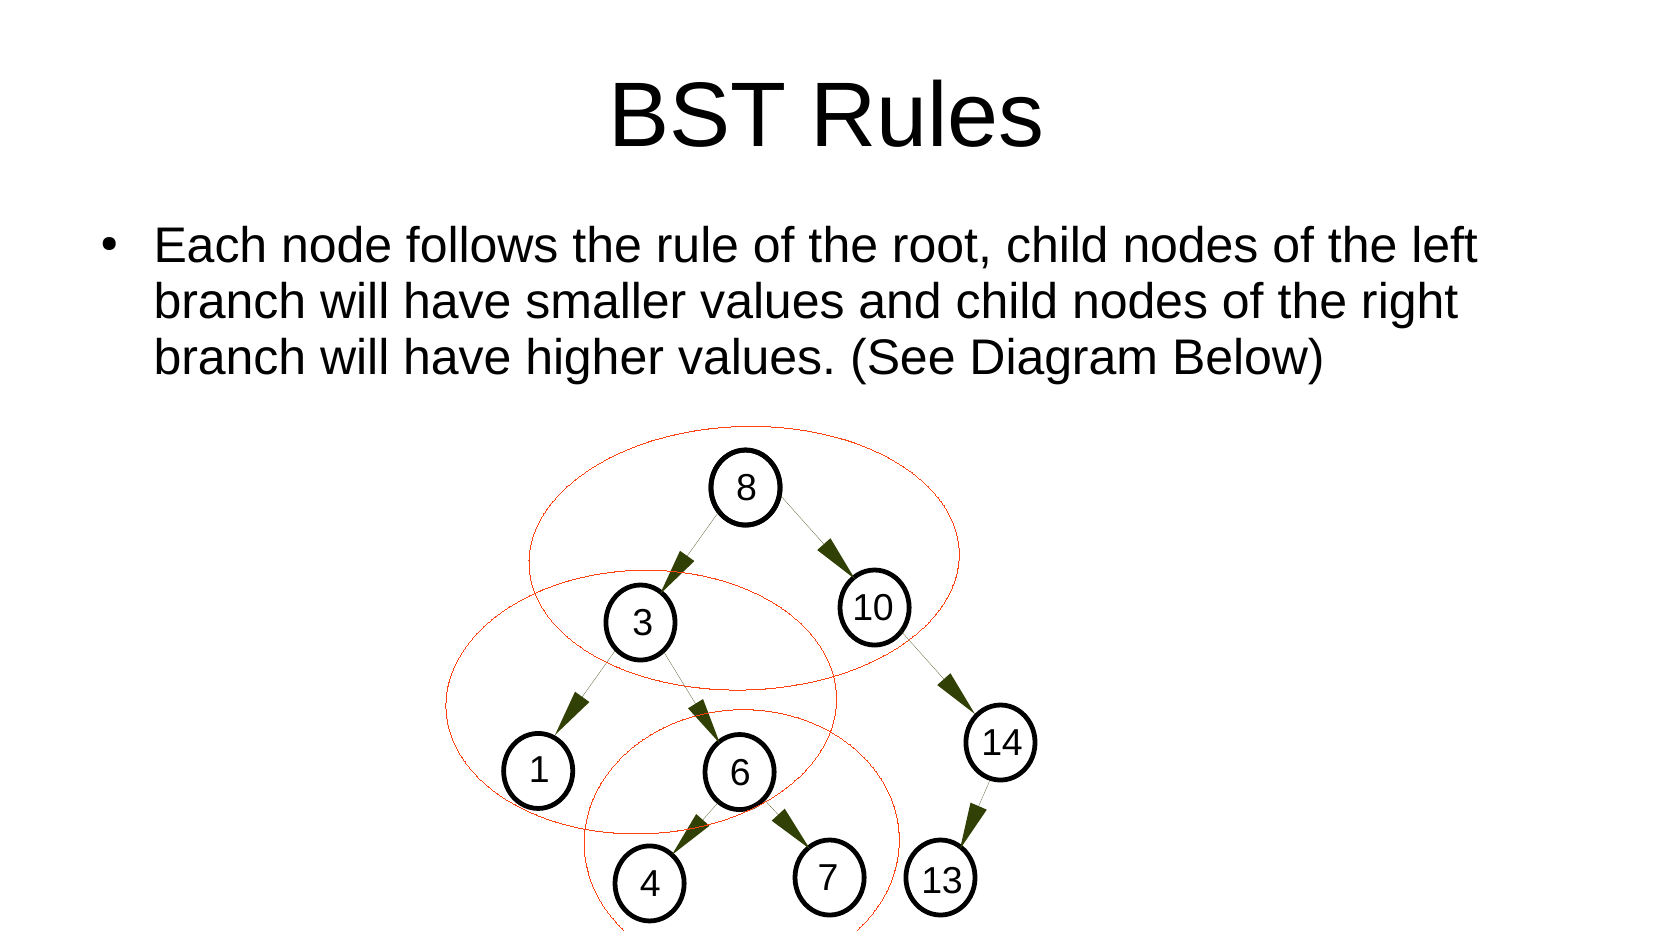

BST Rules
# Each node follows the rule of the root, child nodes of the left branch will have smaller values and child nodes of the right branch will have higher values. (See Diagram Below)
8
10
3
14
1
6
7
13
4